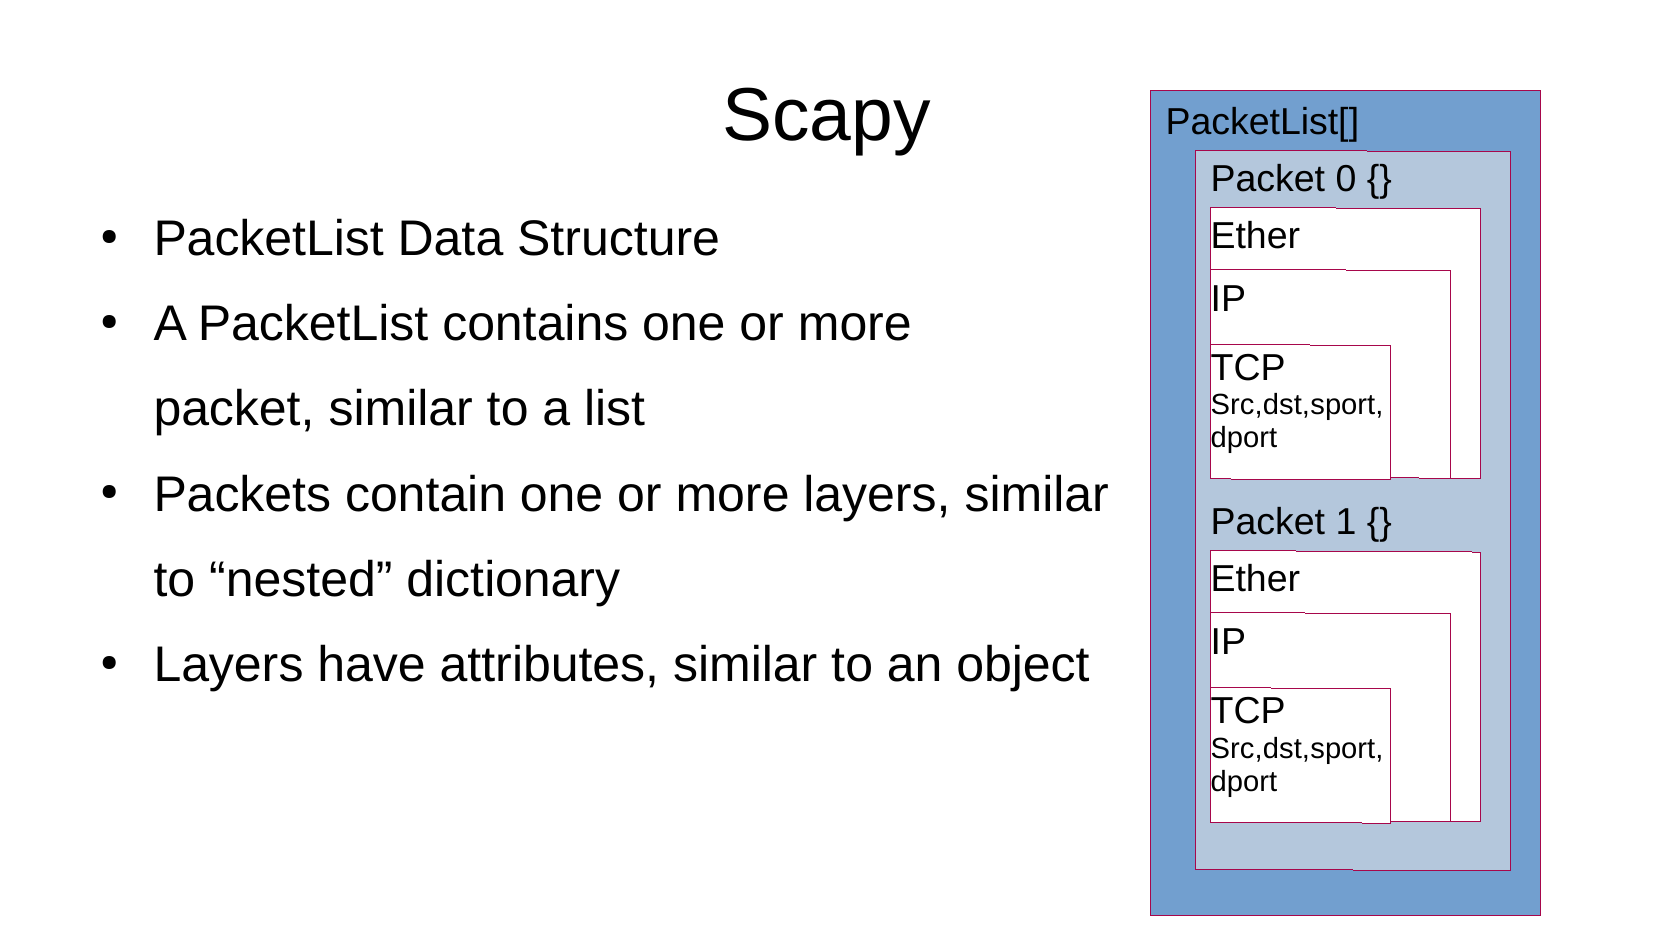

# Scapy
PacketList[]
Packet 0 {}
Ether
PacketList Data Structure
A PacketList contains one or more
packet, similar to a list
Packets contain one or more layers, similar
to “nested” dictionary
Layers have attributes, similar to an object
IP
TCP
Src,dst,sport,
dport
Packet 1 {}
Ether
IP
TCP
Src,dst,sport,
dport